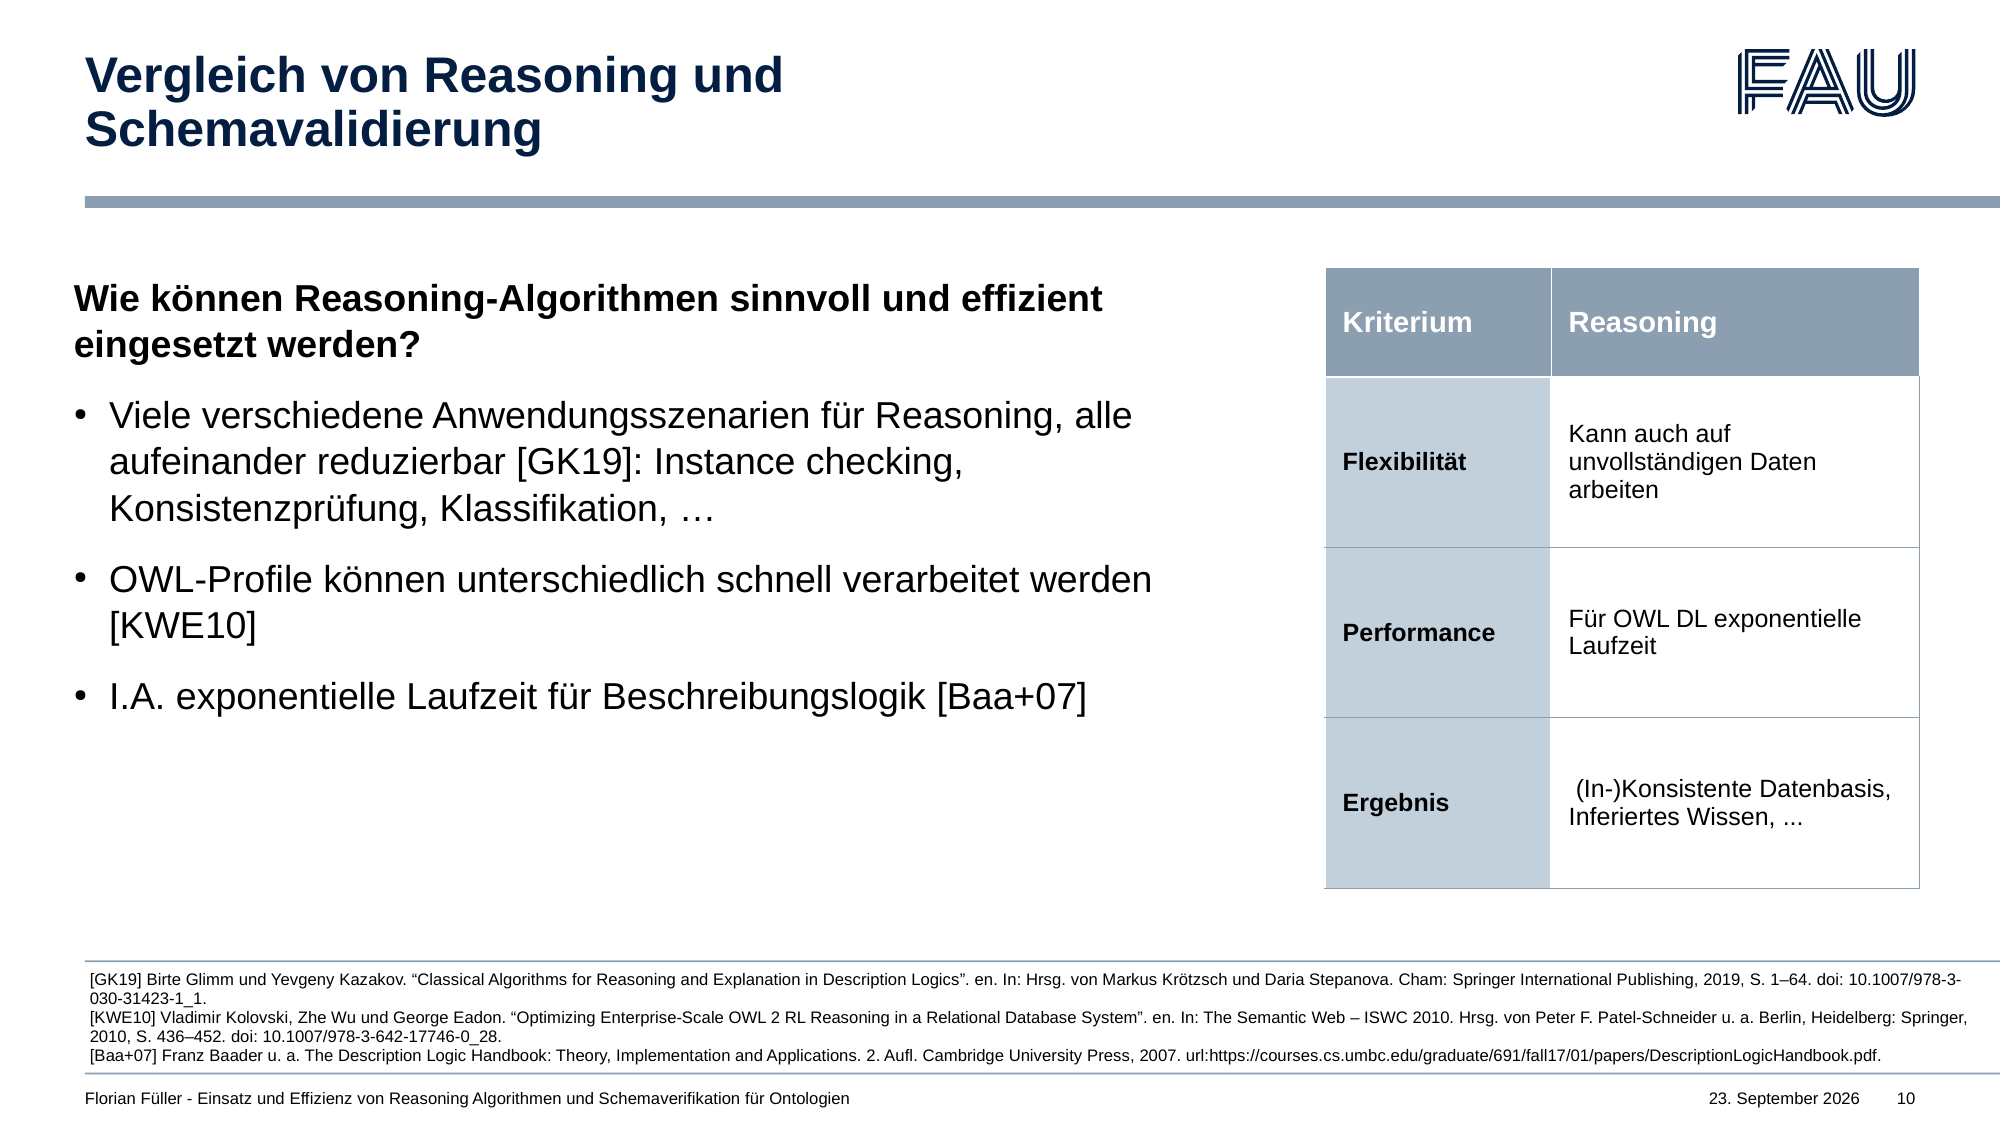

# Vergleich von Reasoning und Schemavalidierung
Wie können Reasoning-Algorithmen sinnvoll und effizient eingesetzt werden?
Viele verschiedene Anwendungsszenarien für Reasoning, alle aufeinander reduzierbar [GK19]: Instance checking, Konsistenzprüfung, Klassifikation, …
OWL-Profile können unterschiedlich schnell verarbeitet werden [KWE10]
I.A. exponentielle Laufzeit für Beschreibungslogik [Baa+07]
| Kriterium | Reasoning |
| --- | --- |
| Flexibilität | Kann auch auf unvollständigen Daten arbeiten |
| Performance | Für OWL DL exponentielle Laufzeit |
| Ergebnis | (In-)Konsistente Datenbasis, Inferiertes Wissen, ... |
[GK19] Birte Glimm und Yevgeny Kazakov. “Classical Algorithms for Reasoning and Explanation in Description Logics”. en. In: Hrsg. von Markus Krötzsch und Daria Stepanova. Cham: Springer International Publishing, 2019, S. 1–64. doi: 10.1007/978-3-030-31423-1_1.
[KWE10] Vladimir Kolovski, Zhe Wu und George Eadon. “Optimizing Enterprise-Scale OWL 2 RL Reasoning in a Relational Database System”. en. In: The Semantic Web – ISWC 2010. Hrsg. von Peter F. Patel-Schneider u. a. Berlin, Heidelberg: Springer, 2010, S. 436–452. doi: 10.1007/978-3-642-17746-0_28.
[Baa+07] Franz Baader u. a. The Description Logic Handbook: Theory, Implementation and Applications. 2. Aufl. Cambridge University Press, 2007. url:https://courses.cs.umbc.edu/graduate/691/fall17/01/papers/DescriptionLogicHandbook.pdf.
Florian Füller - Einsatz und Effizienz von Reasoning Algorithmen und Schemaverifikation für Ontologien